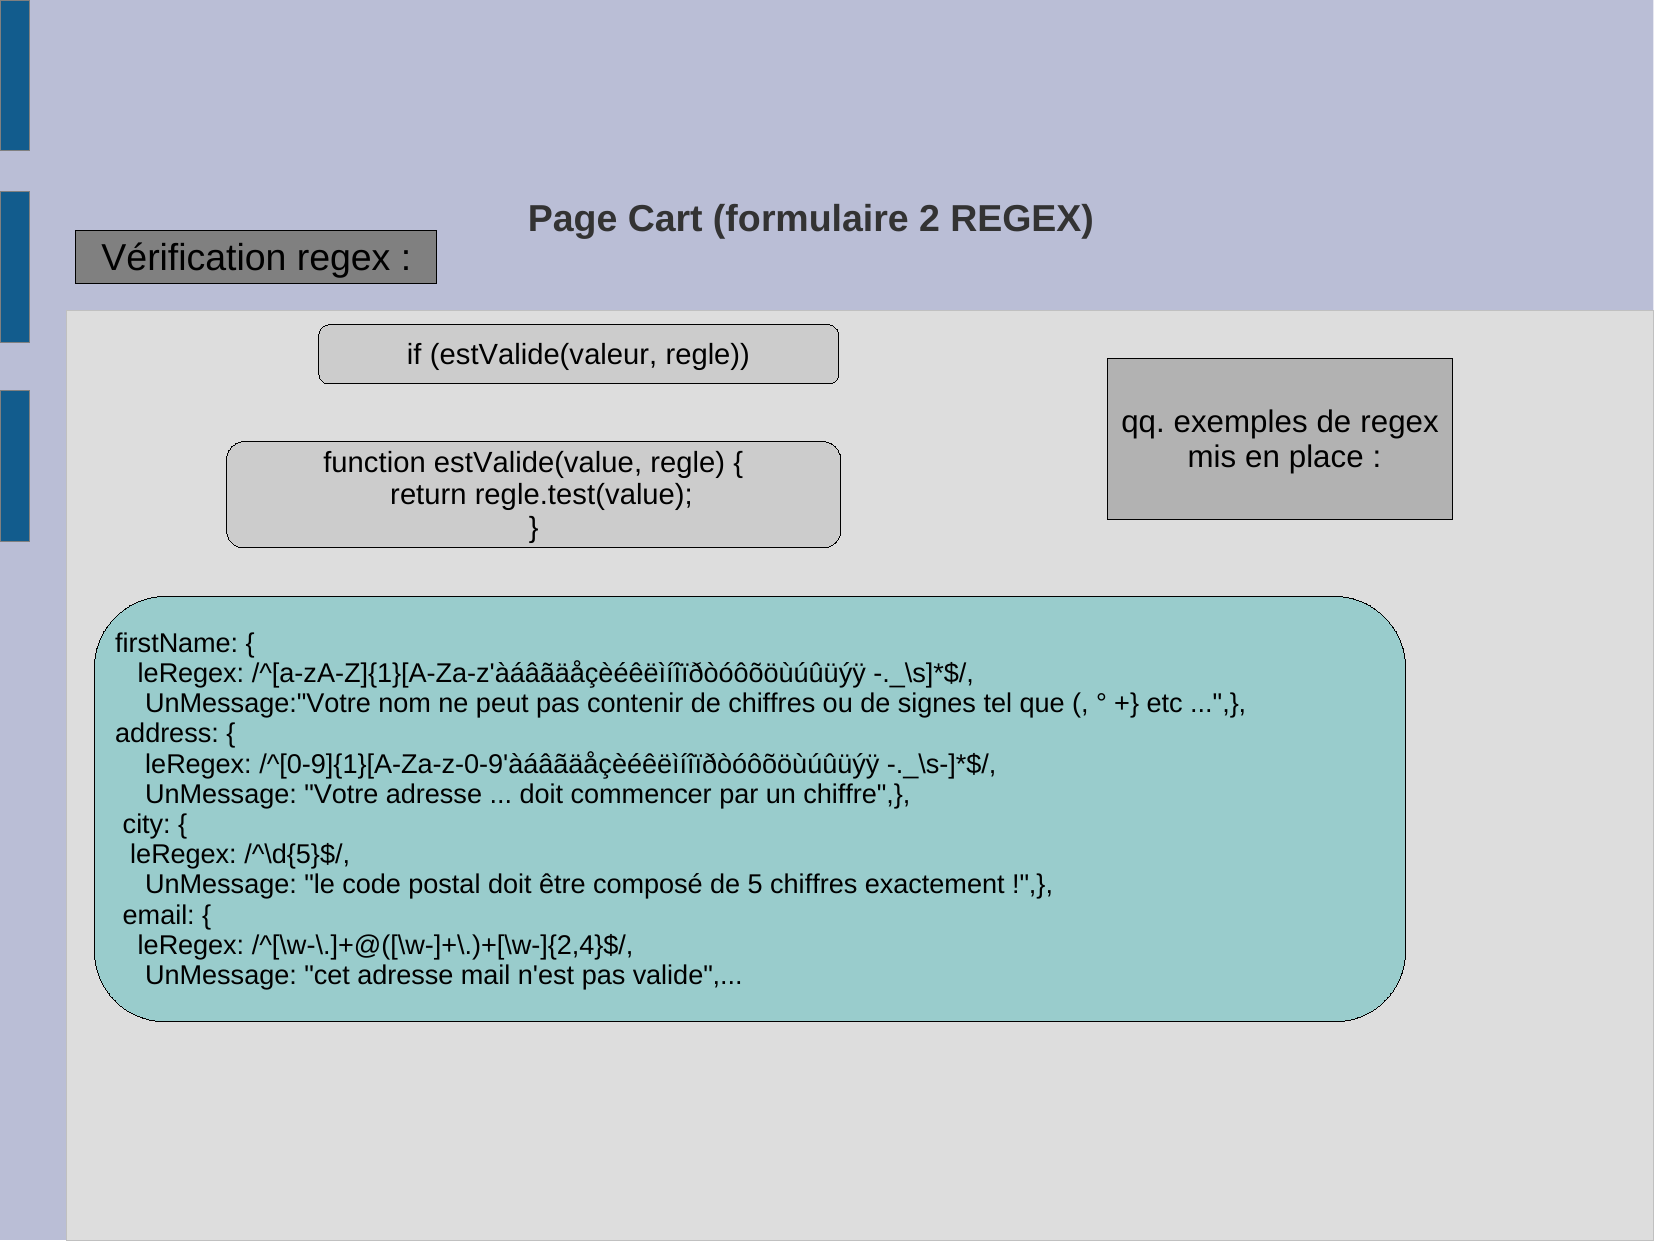

# Page Cart (formulaire 2 REGEX)
Vérification regex :
 if (estValide(valeur, regle))
qq. exemples de regex
 mis en place :
function estValide(value, regle) {
 return regle.test(value);
}
firstName: {
 leRegex: /^[a-zA-Z]{1}[A-Za-z'àáâãäåçèéêëìíîïðòóôõöùúûüýÿ -._\s]*$/,
 UnMessage:"Votre nom ne peut pas contenir de chiffres ou de signes tel que (, ° +} etc ...",},
address: {
 leRegex: /^[0-9]{1}[A-Za-z-0-9'àáâãäåçèéêëìíîïðòóôõöùúûüýÿ -._\s-]*$/,
 UnMessage: "Votre adresse ... doit commencer par un chiffre",},
 city: {
 leRegex: /^\d{5}$/,
 UnMessage: "le code postal doit être composé de 5 chiffres exactement !",},
 email: {
 leRegex: /^[\w-\.]+@([\w-]+\.)+[\w-]{2,4}$/,
 UnMessage: "cet adresse mail n'est pas valide",...